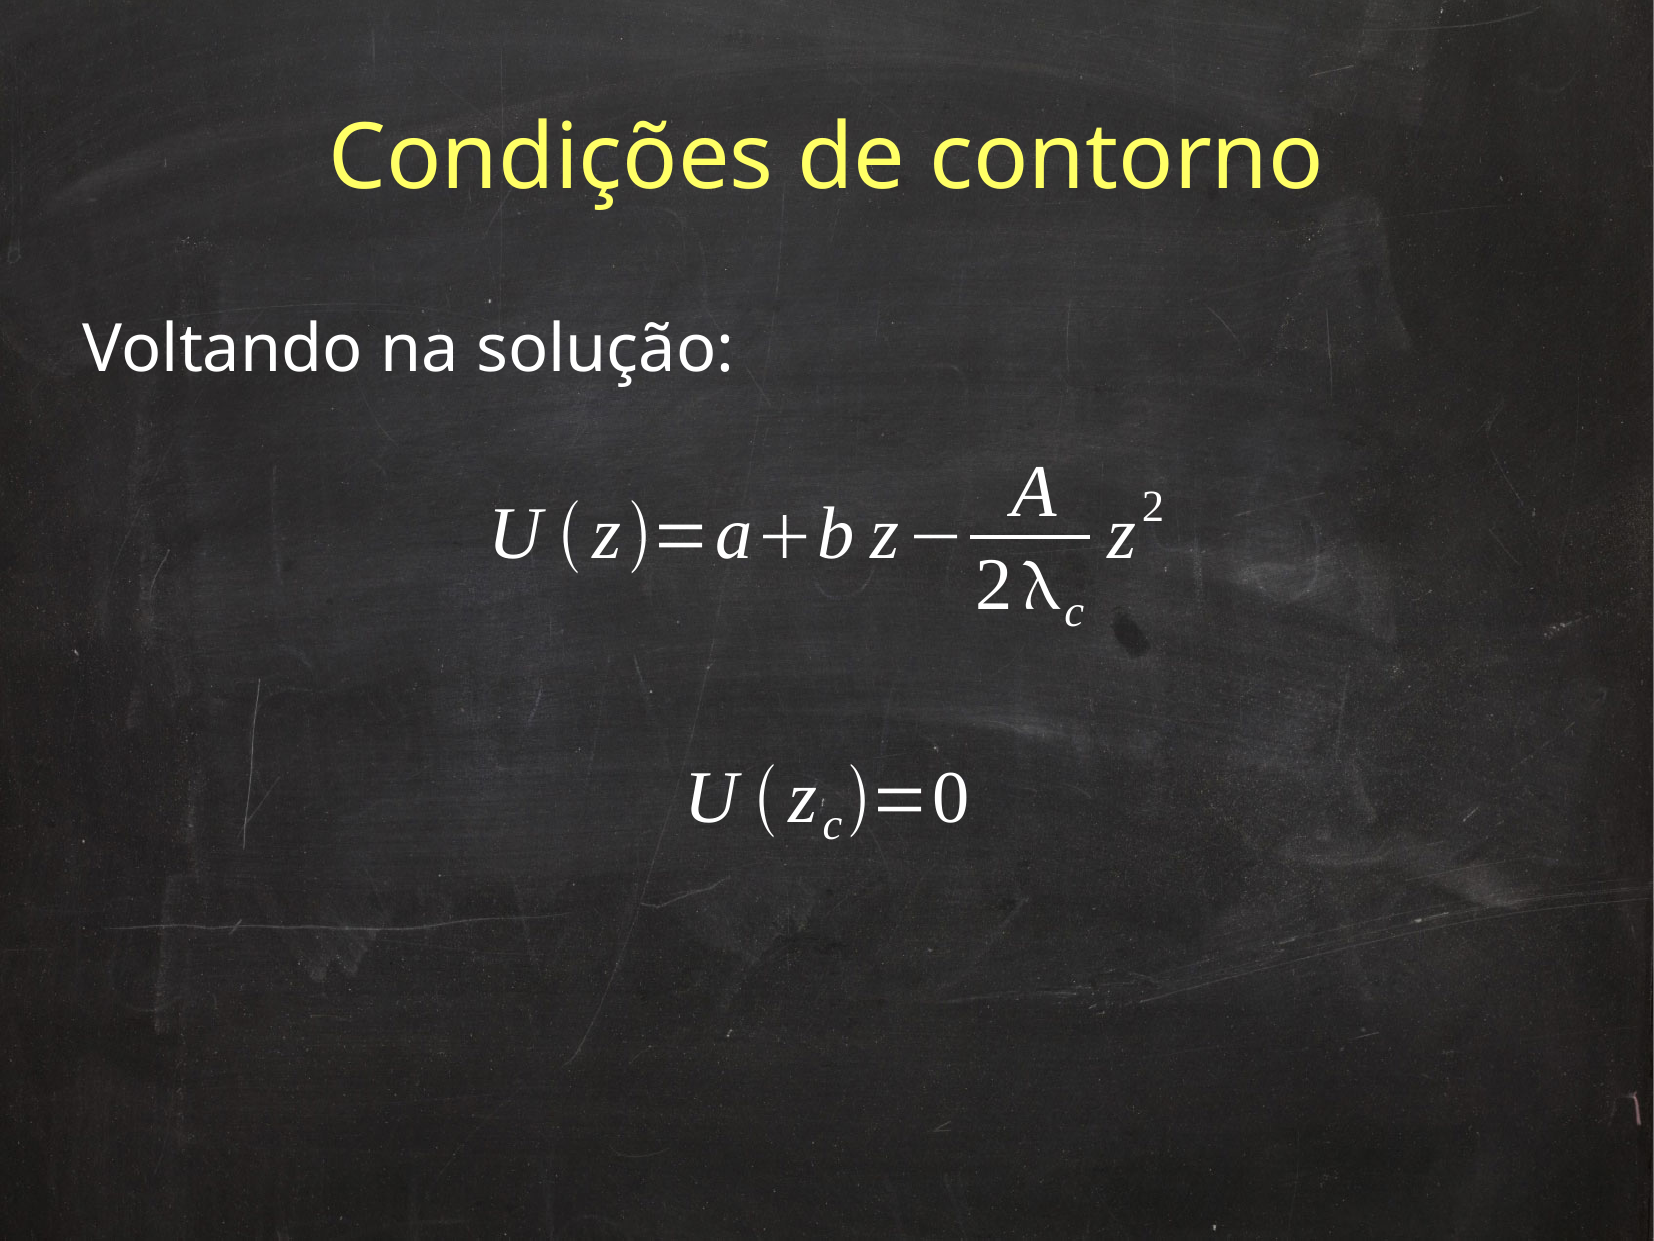

# Condições de contorno
Voltando na solução: